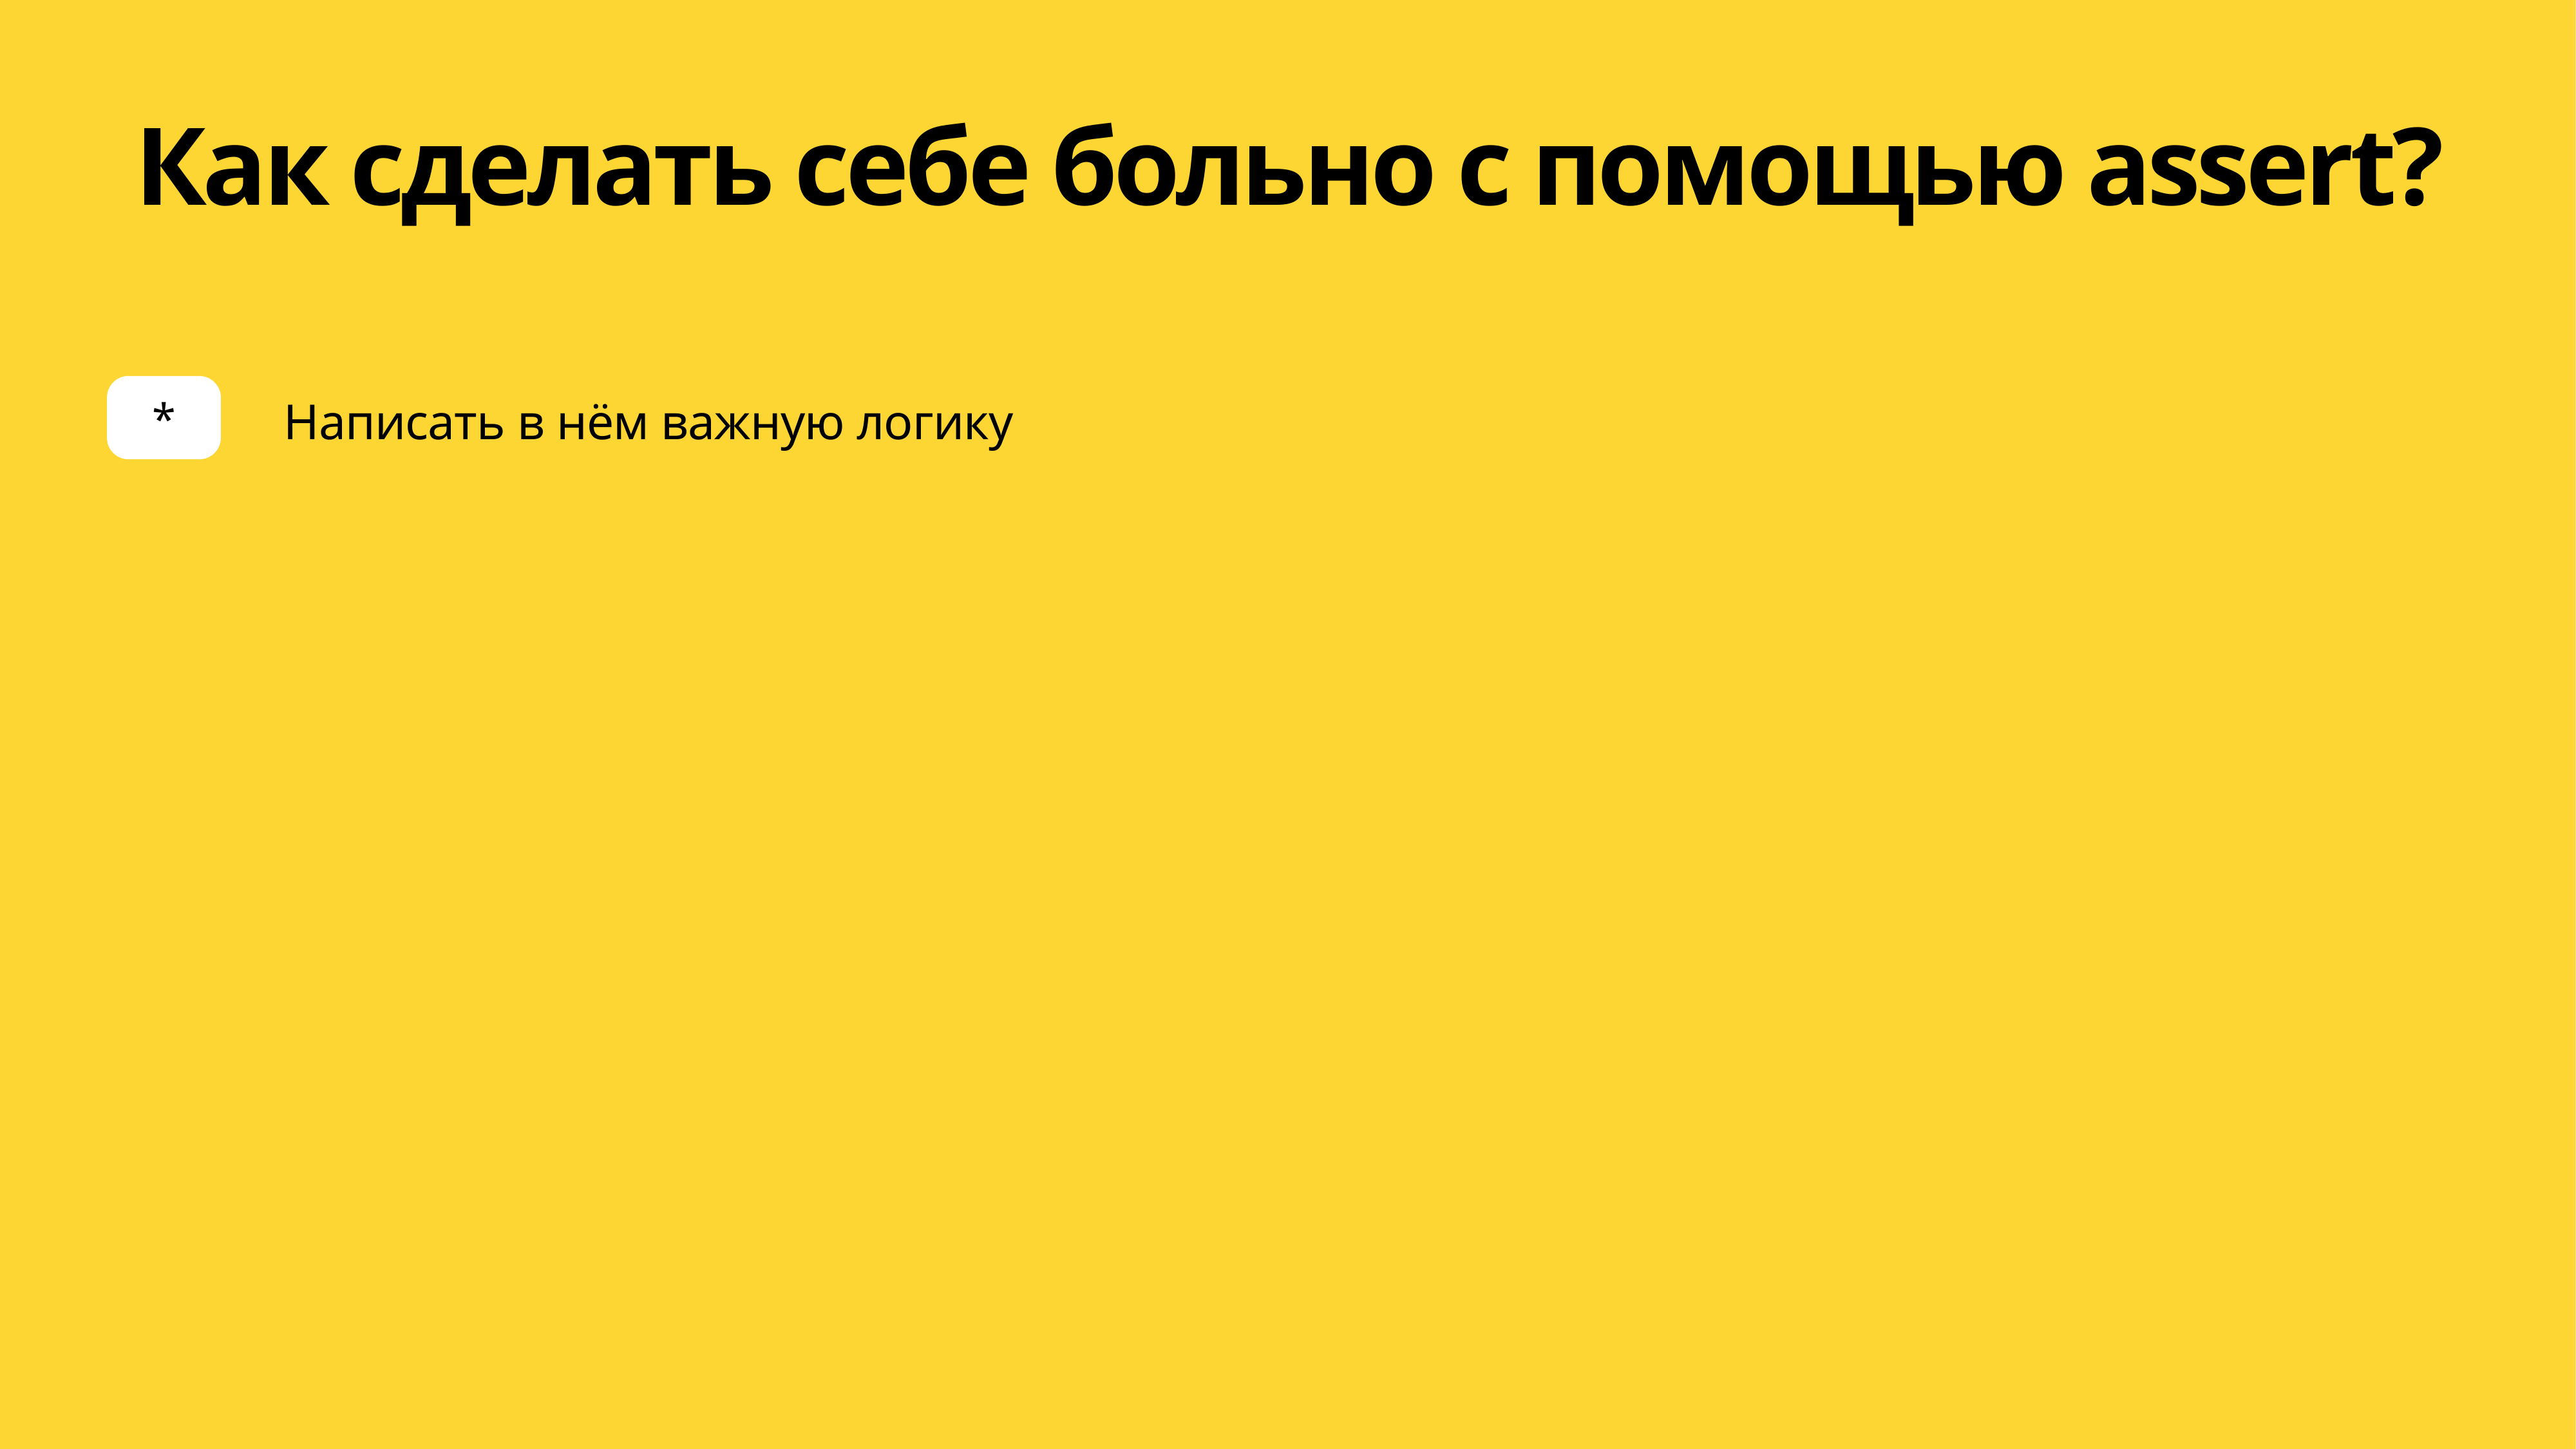

Как сделать себе больно с помощью assert?
#
*
Написать в нём важную логику